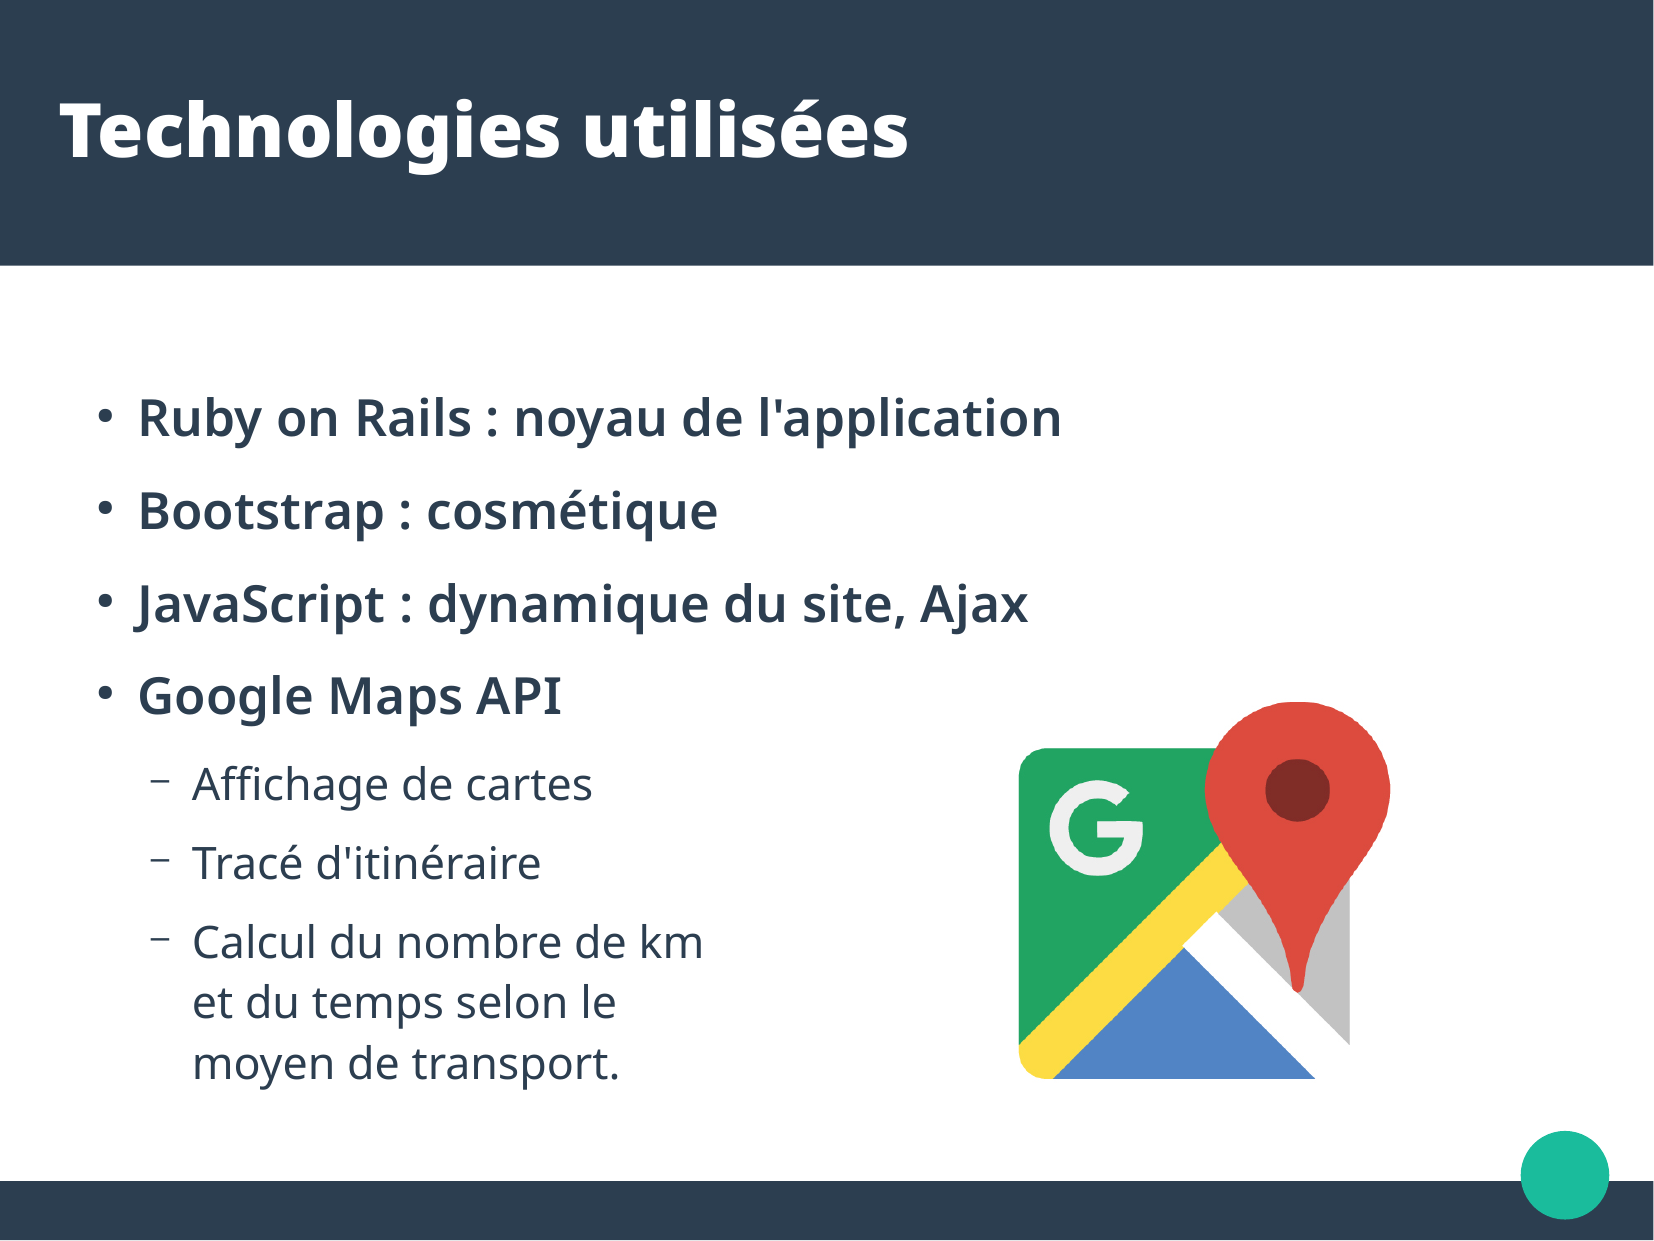

# Technologies utilisées
Ruby on Rails : noyau de l'application
Bootstrap : cosmétique
JavaScript : dynamique du site, Ajax
Google Maps API
Affichage de cartes
Tracé d'itinéraire
Calcul du nombre de km
et du temps selon le
moyen de transport.